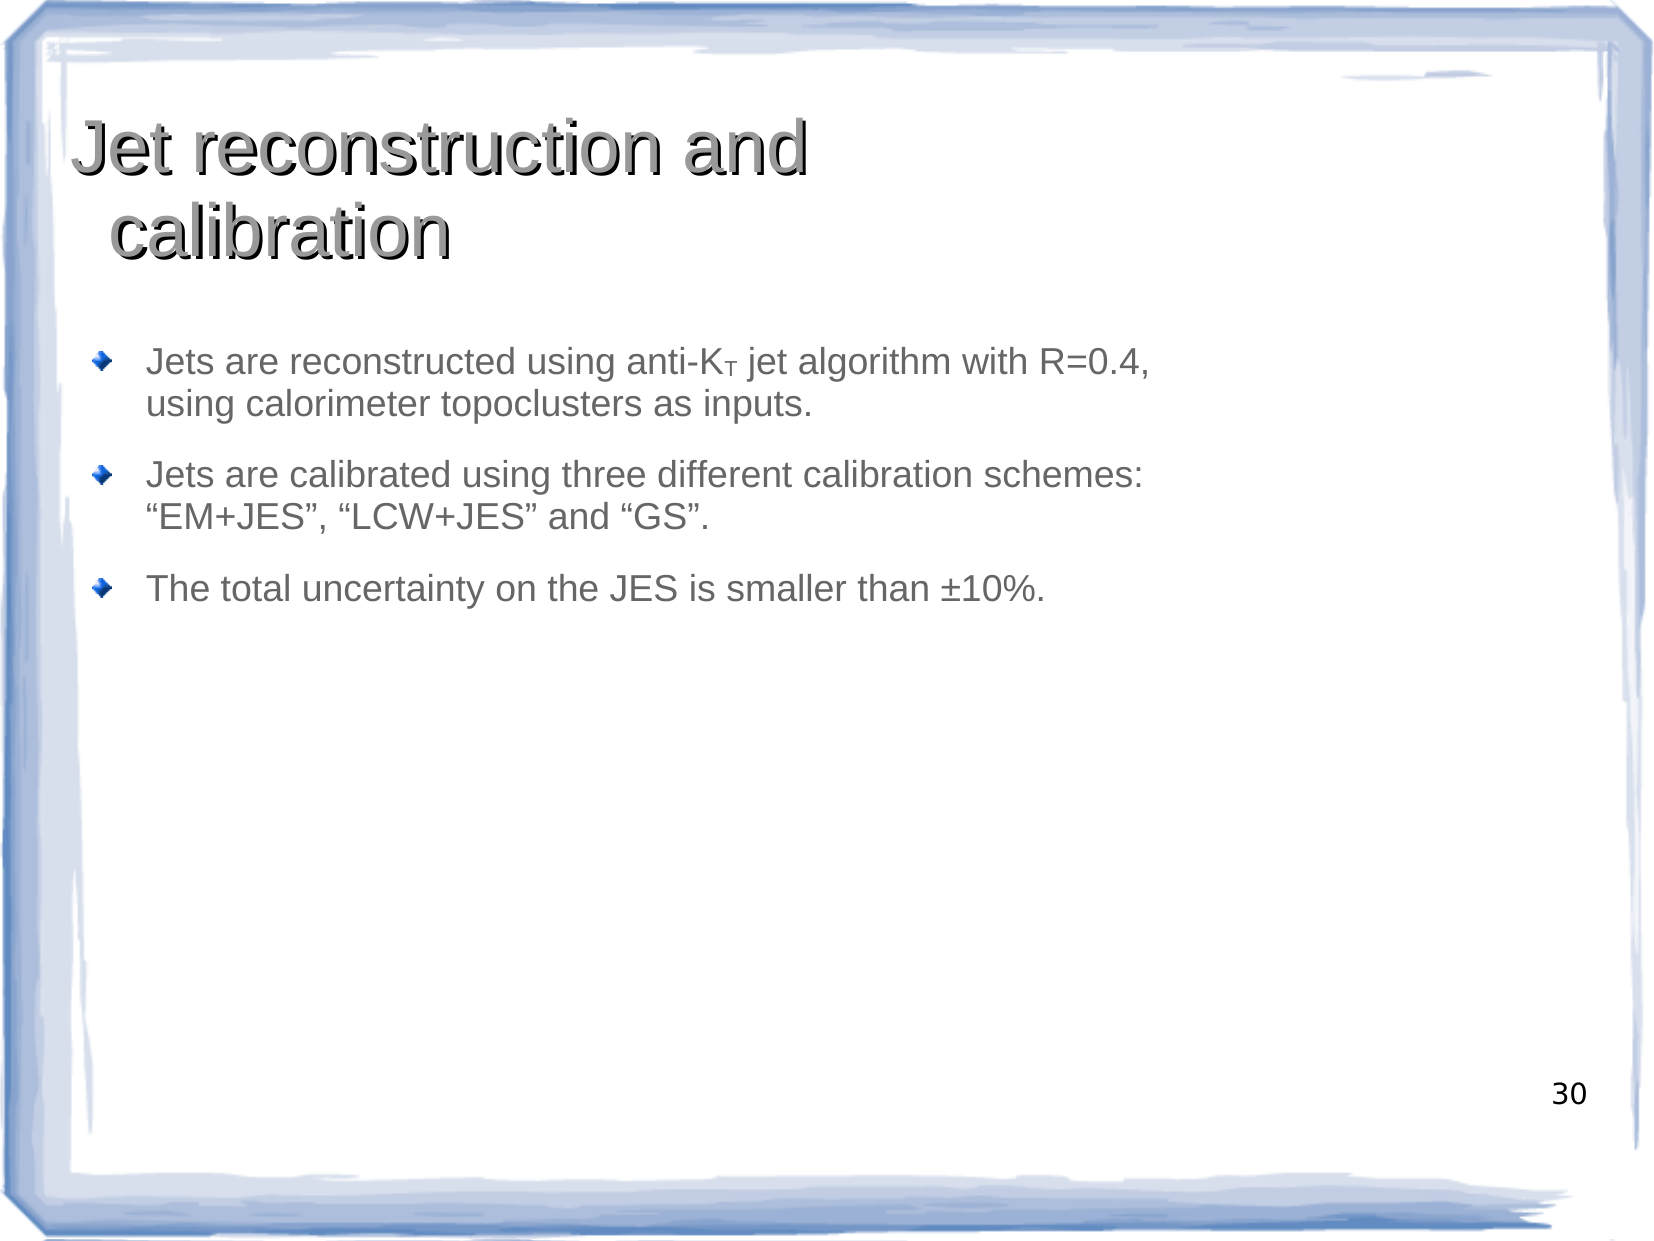

# Jet reconstruction and calibration
Jets are reconstructed using anti-KT jet algorithm with R=0.4, using calorimeter topoclusters as inputs.
Jets are calibrated using three different calibration schemes: “EM+JES”, “LCW+JES” and “GS”.
The total uncertainty on the JES is smaller than ±10%.
30